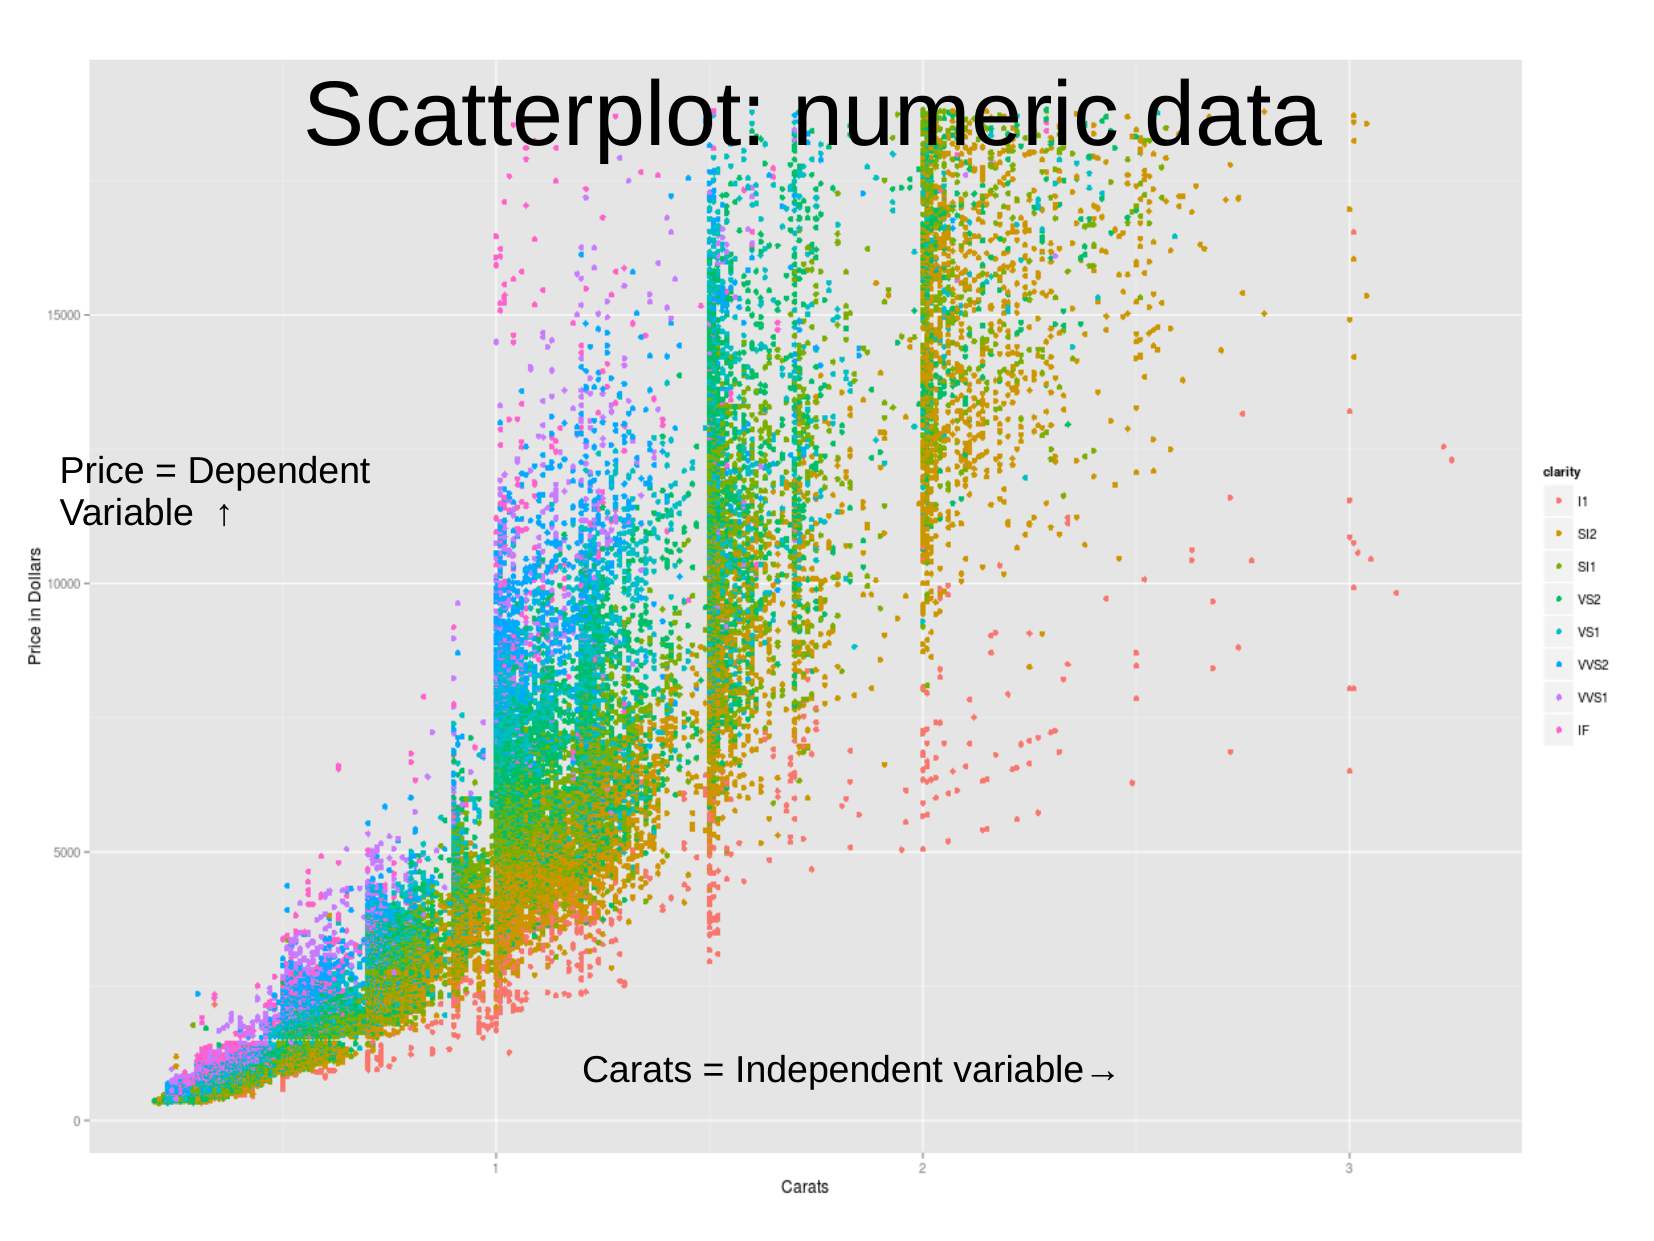

# Scatterplot: numeric data
Price = Dependent
Variable ↑
Carats = Independent variable→